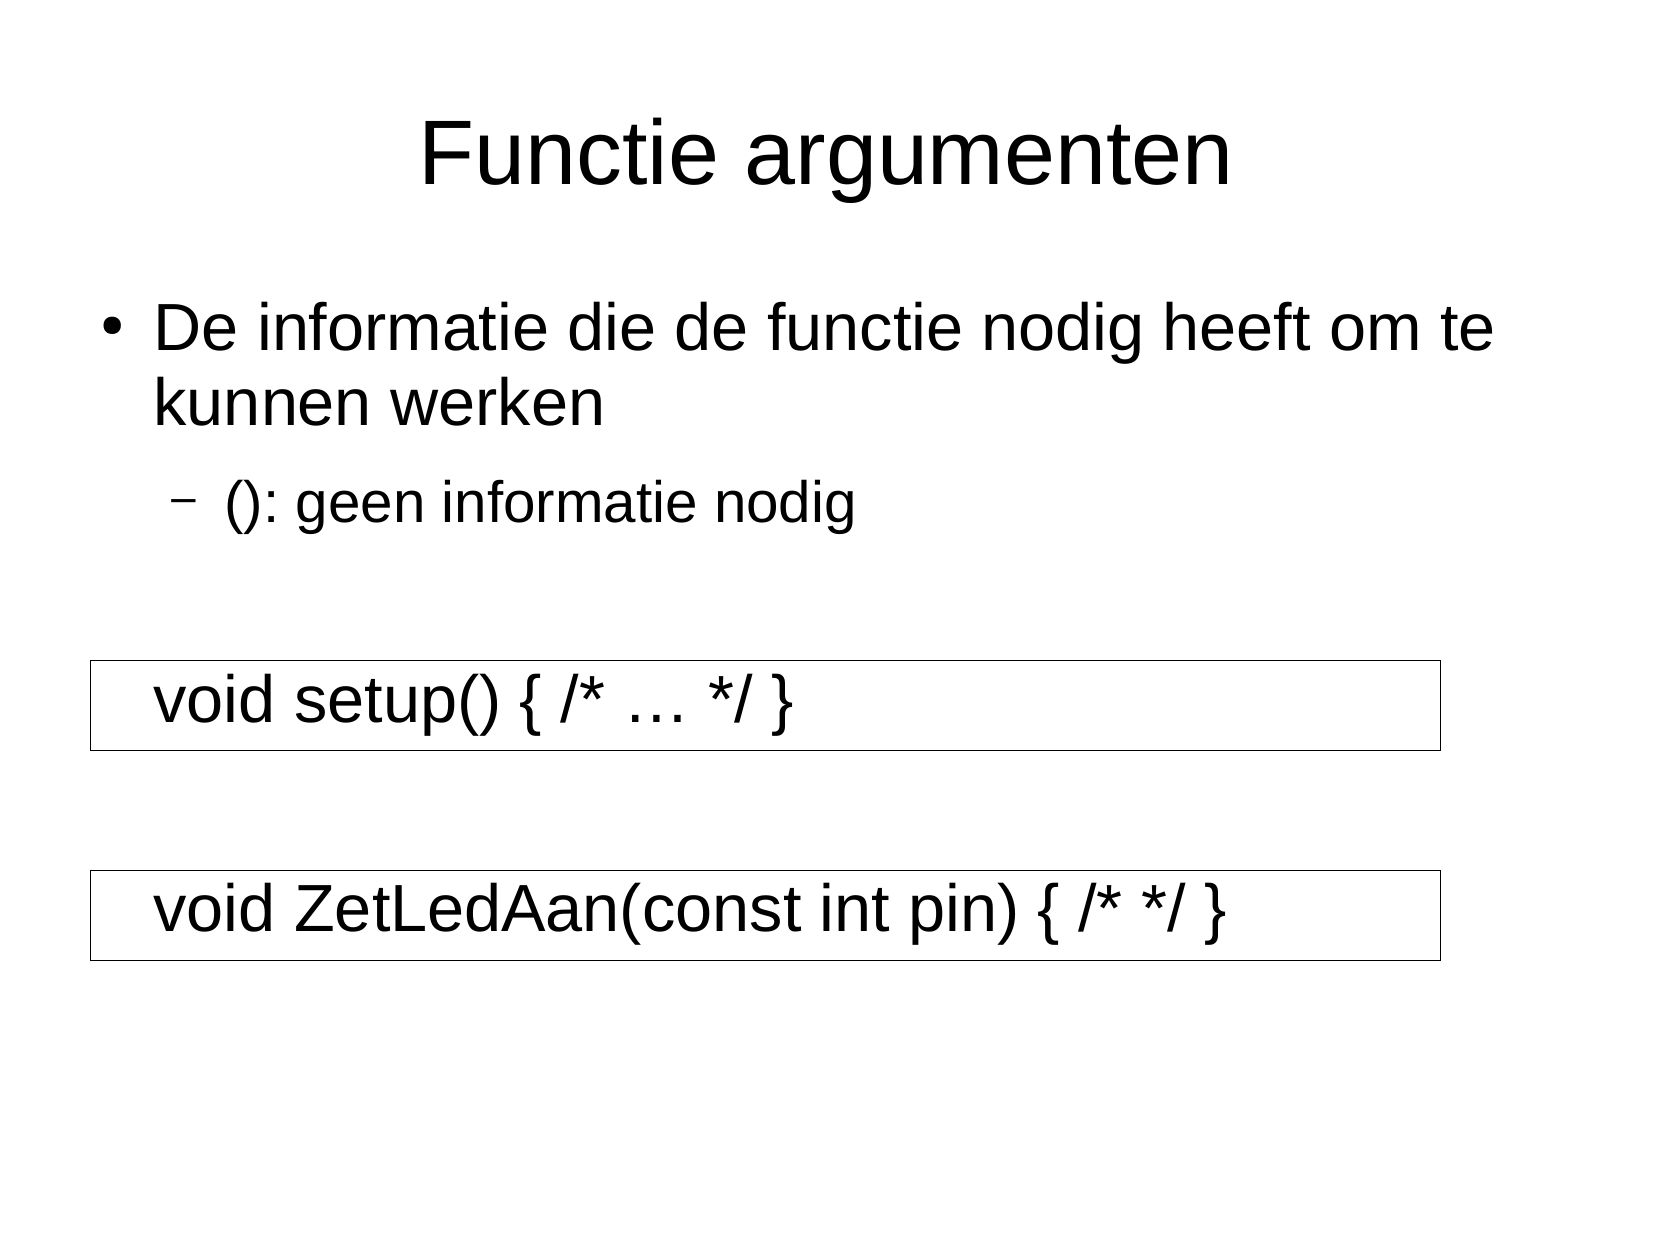

# Functie argumenten
De informatie die de functie nodig heeft om te kunnen werken
(): geen informatie nodig
void setup() { /* … */ }
void ZetLedAan(const int pin) { /* */ }